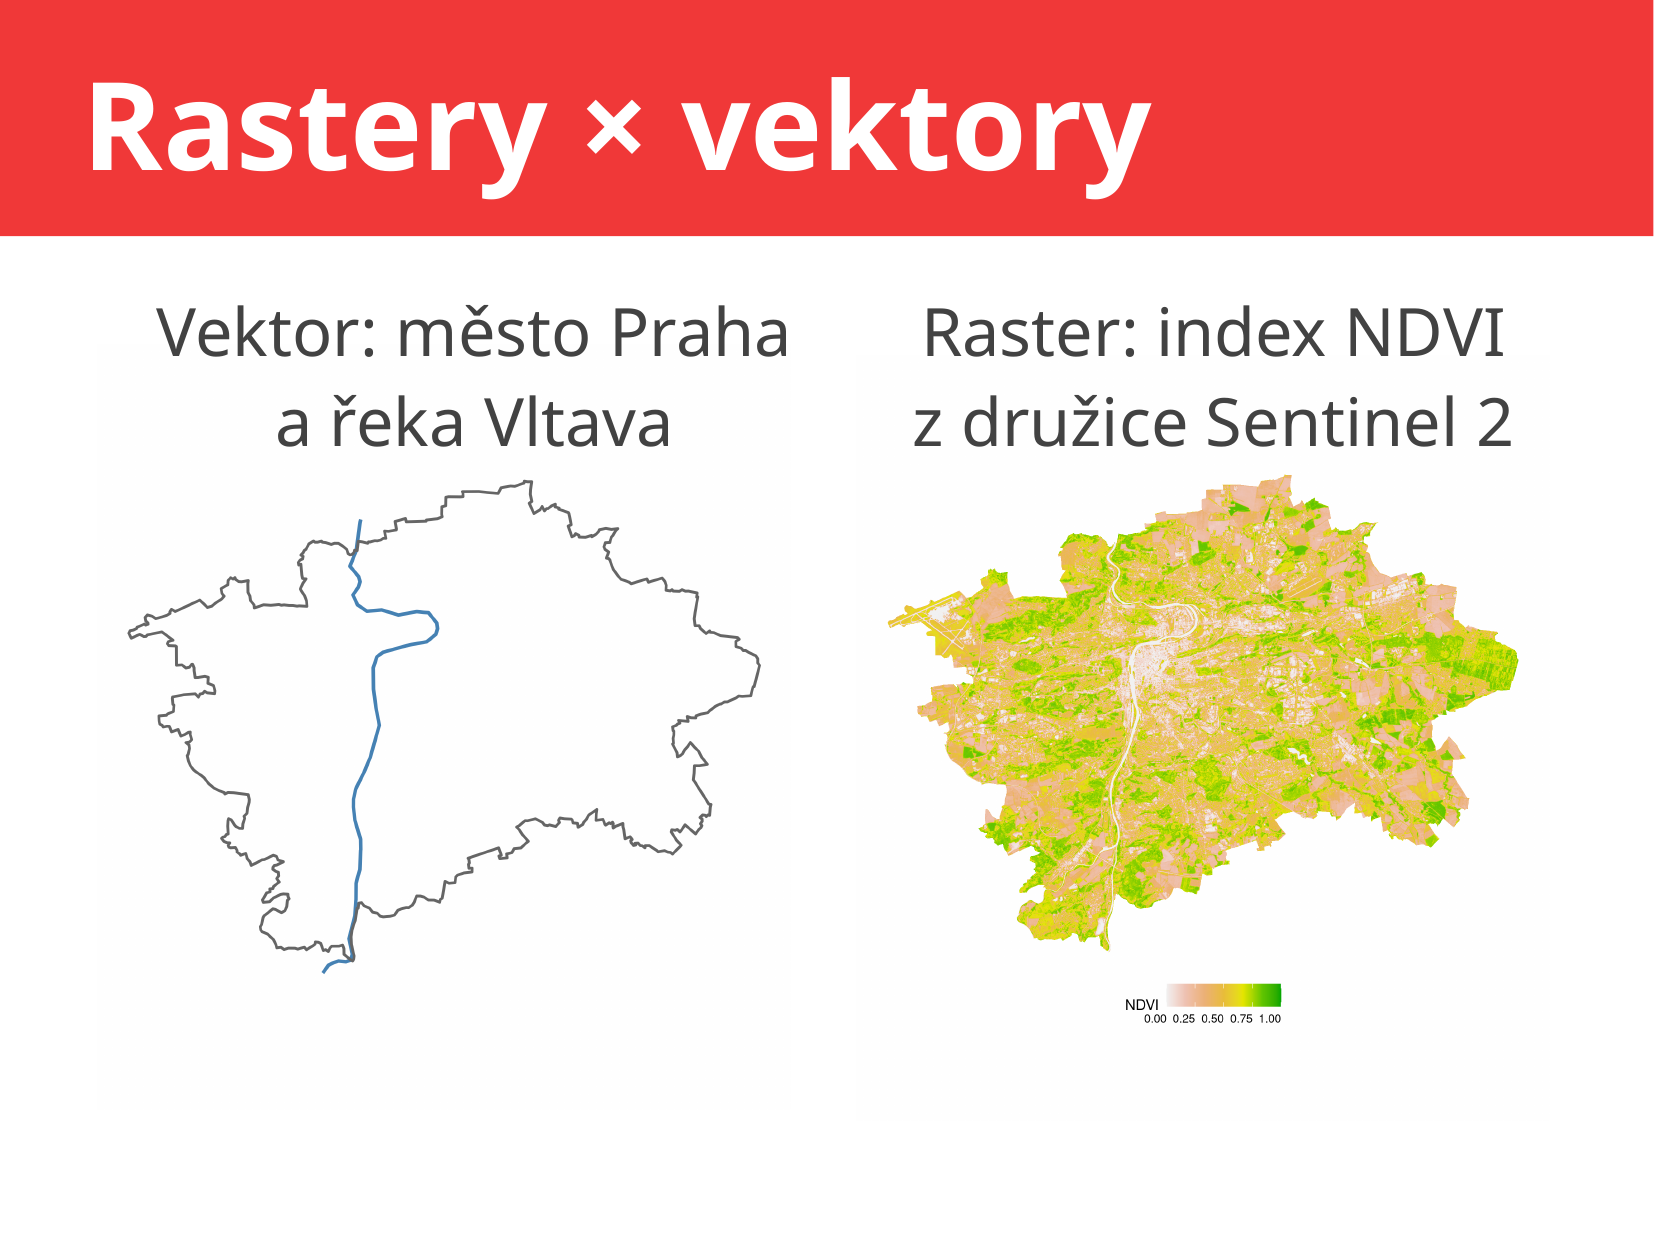

# Rastery × vektory
Vektor: město Praha
a řeka Vltava
Raster: index NDVI
z družice Sentinel 2